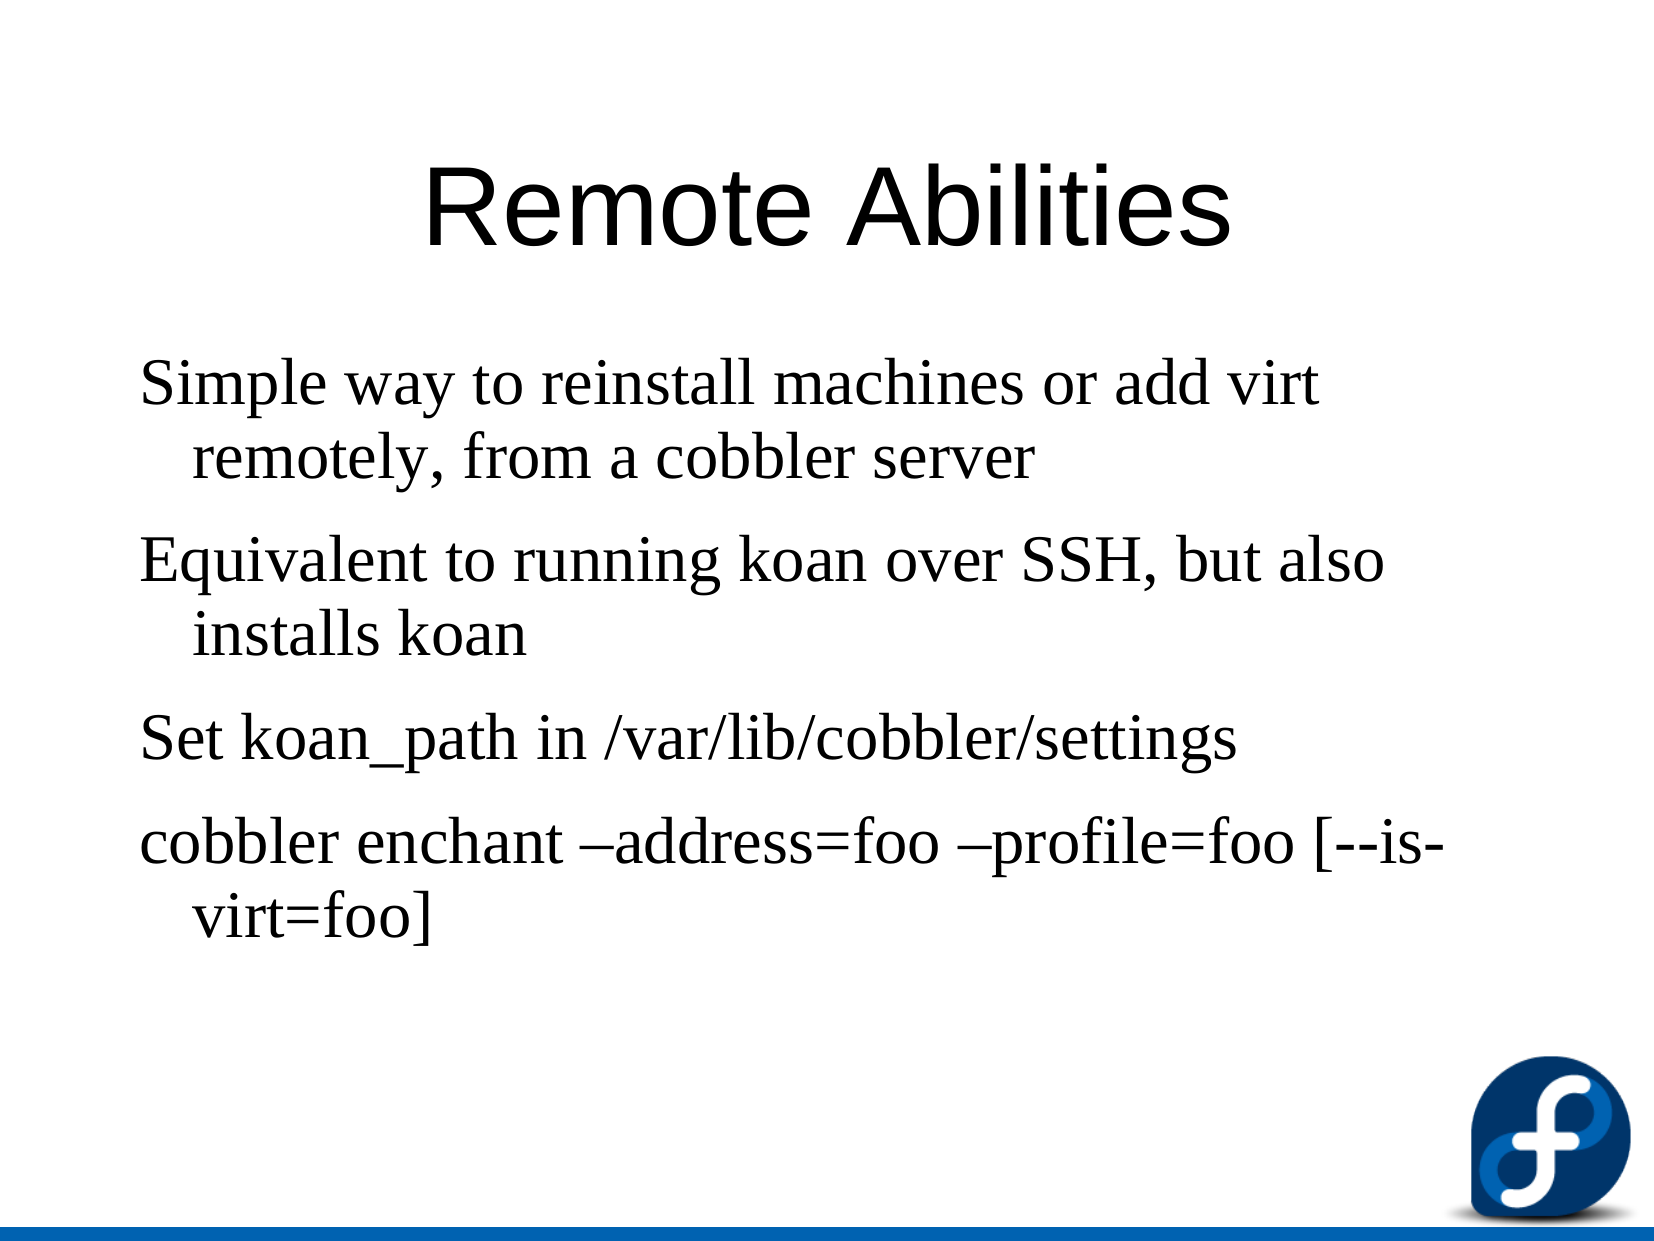

# Remote Abilities
Simple way to reinstall machines or add virt remotely, from a cobbler server
Equivalent to running koan over SSH, but also installs koan
Set koan_path in /var/lib/cobbler/settings
cobbler enchant –address=foo –profile=foo [--is-virt=foo]